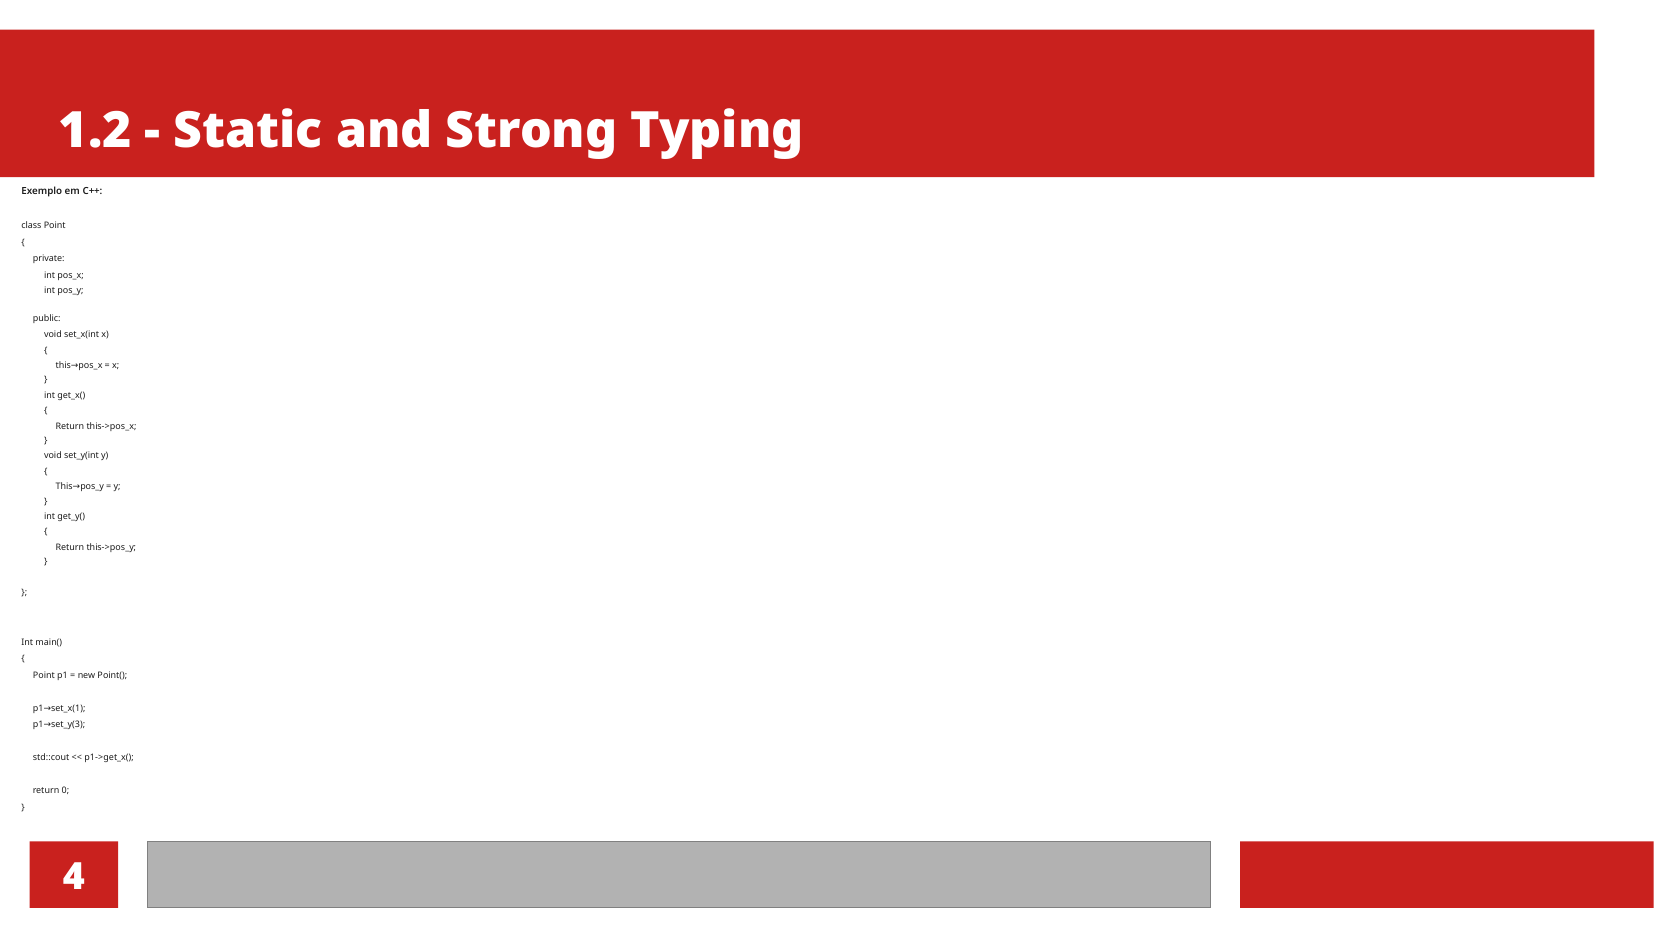

# 1.2 - Static and Strong Typing
Exemplo em C++:
class Point
{
private:
int pos_x;
int pos_y;
public:
void set_x(int x)
{
this→pos_x = x;
}
int get_x()
{
Return this->pos_x;
}
void set_y(int y)
{
This→pos_y = y;
}
int get_y()
{
Return this->pos_y;
}
};
Int main()
{
Point p1 = new Point();
p1→set_x(1);
p1→set_y(3);
std::cout << p1->get_x();
return 0;
}
4